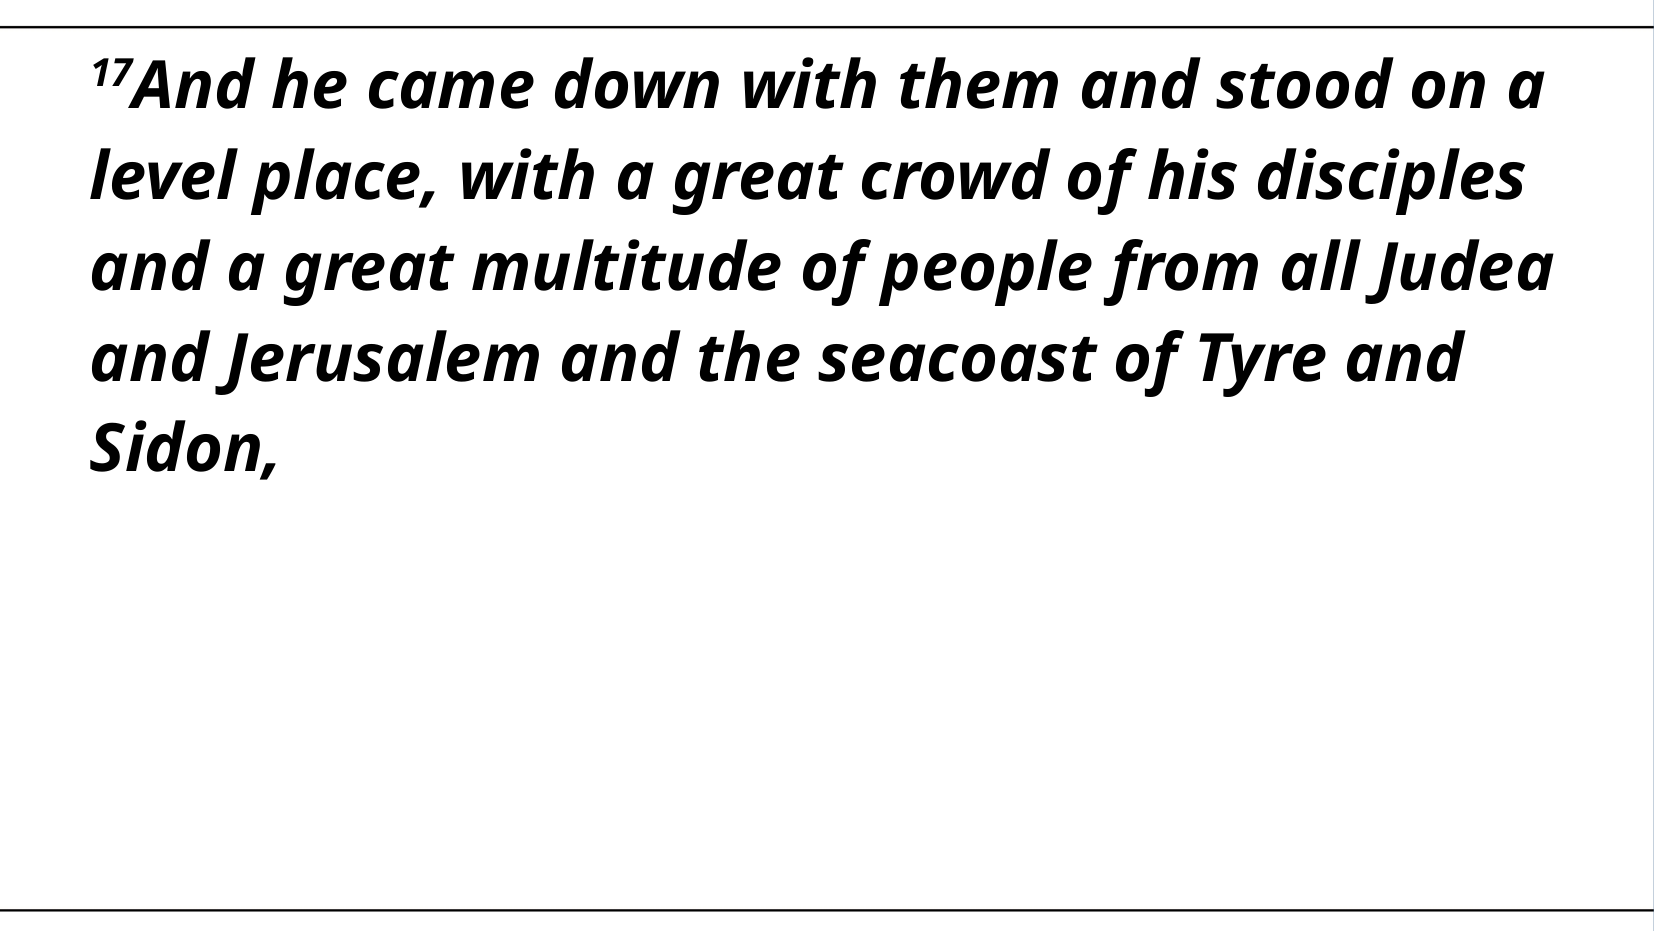

17And he came down with them and stood on a level place, with a great crowd of his disciples and a great multitude of people from all Judea and Jerusalem and the seacoast of Tyre and Sidon,